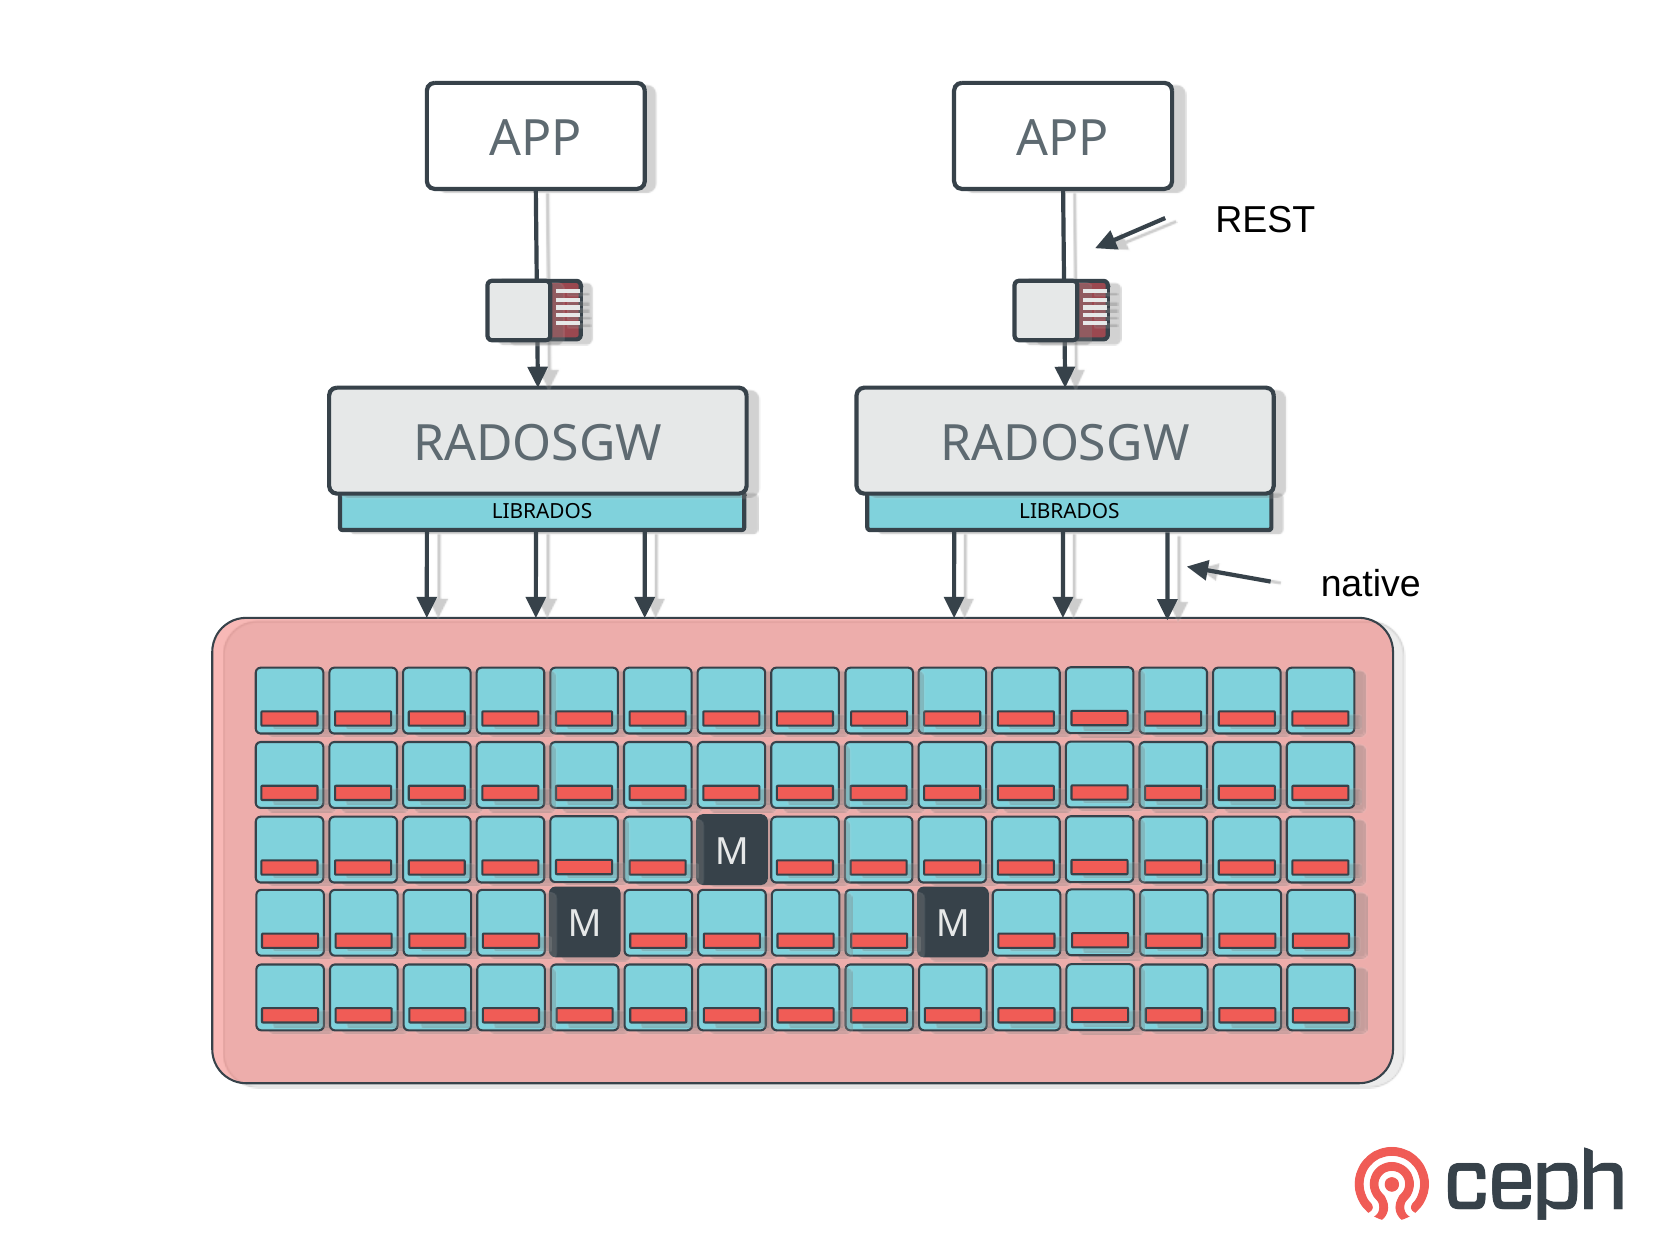

APP
APP
REST
RADOSGW
LIBRADOS
RADOSGW
LIBRADOS
native
M
M
M